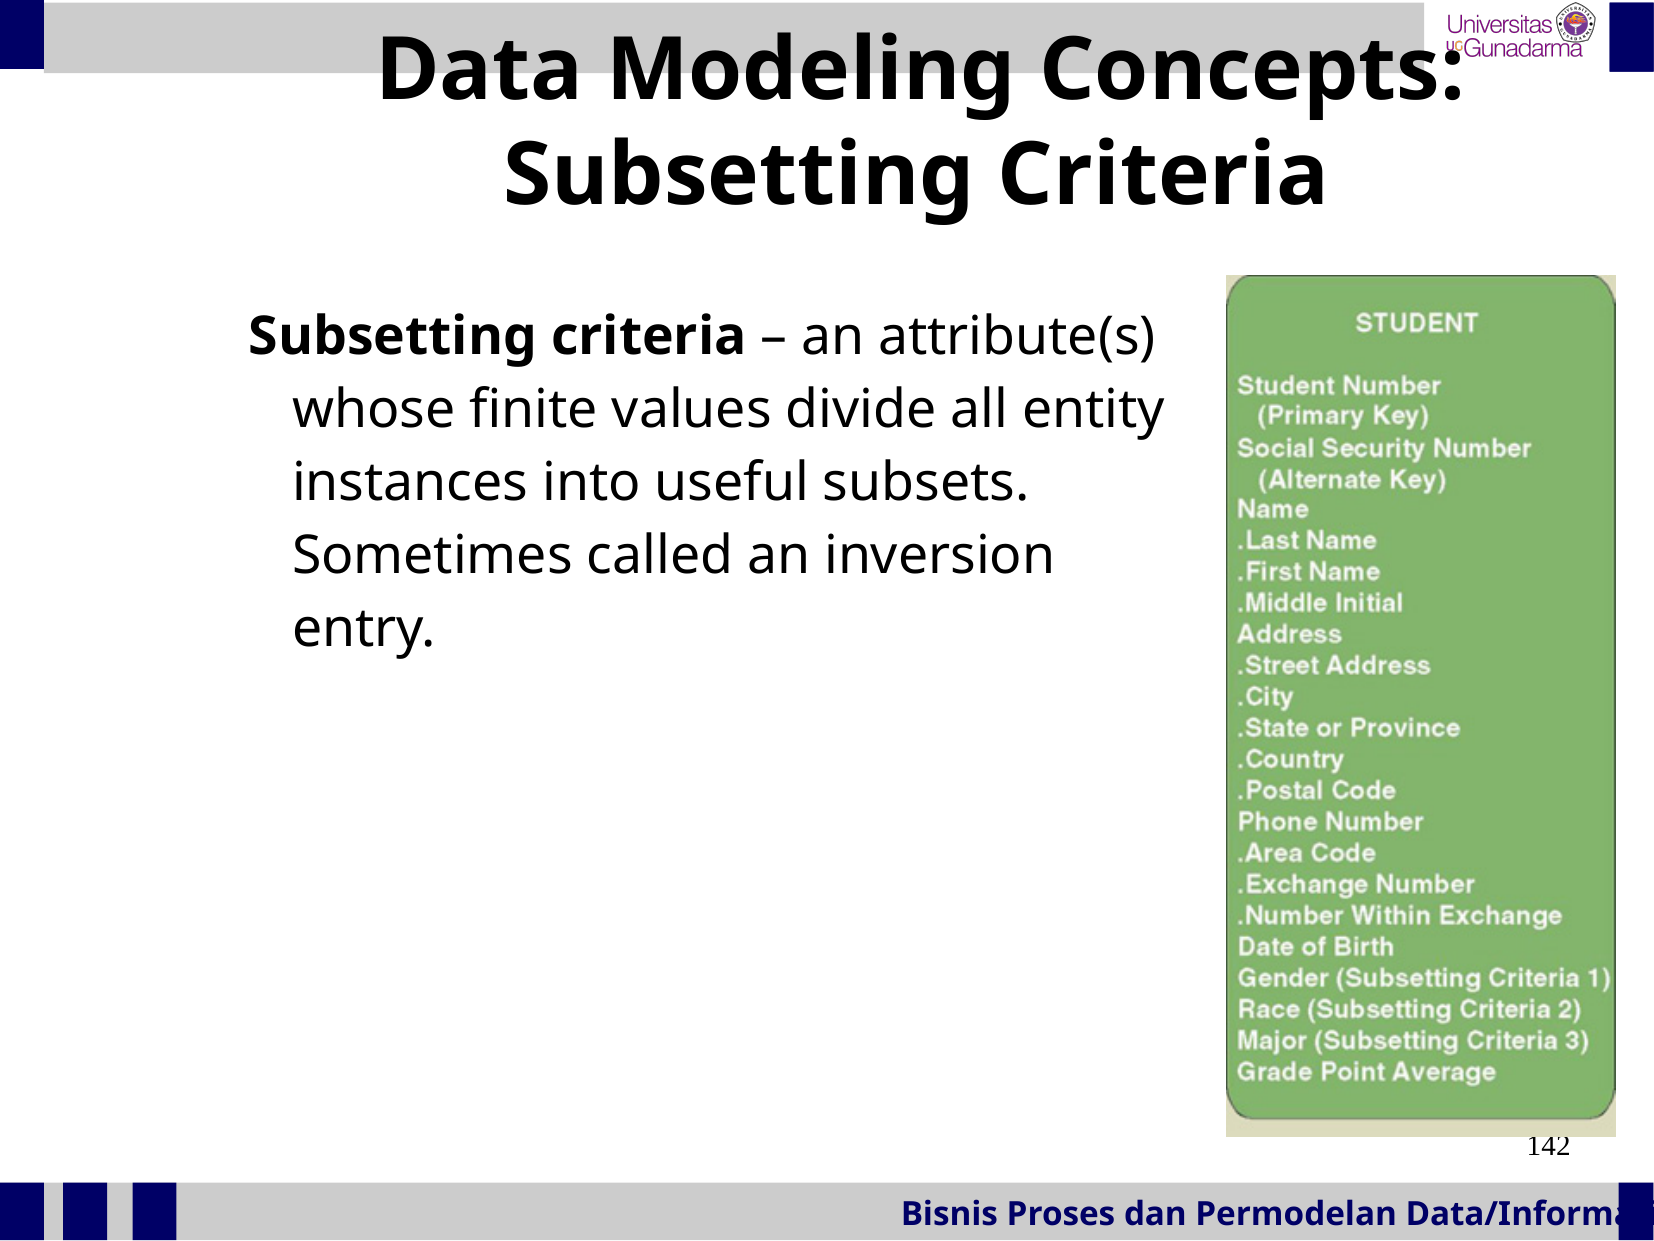

Data Modeling Concepts:
Subsetting Criteria
# Subsetting criteria – an attribute(s) whose finite values divide all entity instances into useful subsets. Sometimes called an inversion entry.
142